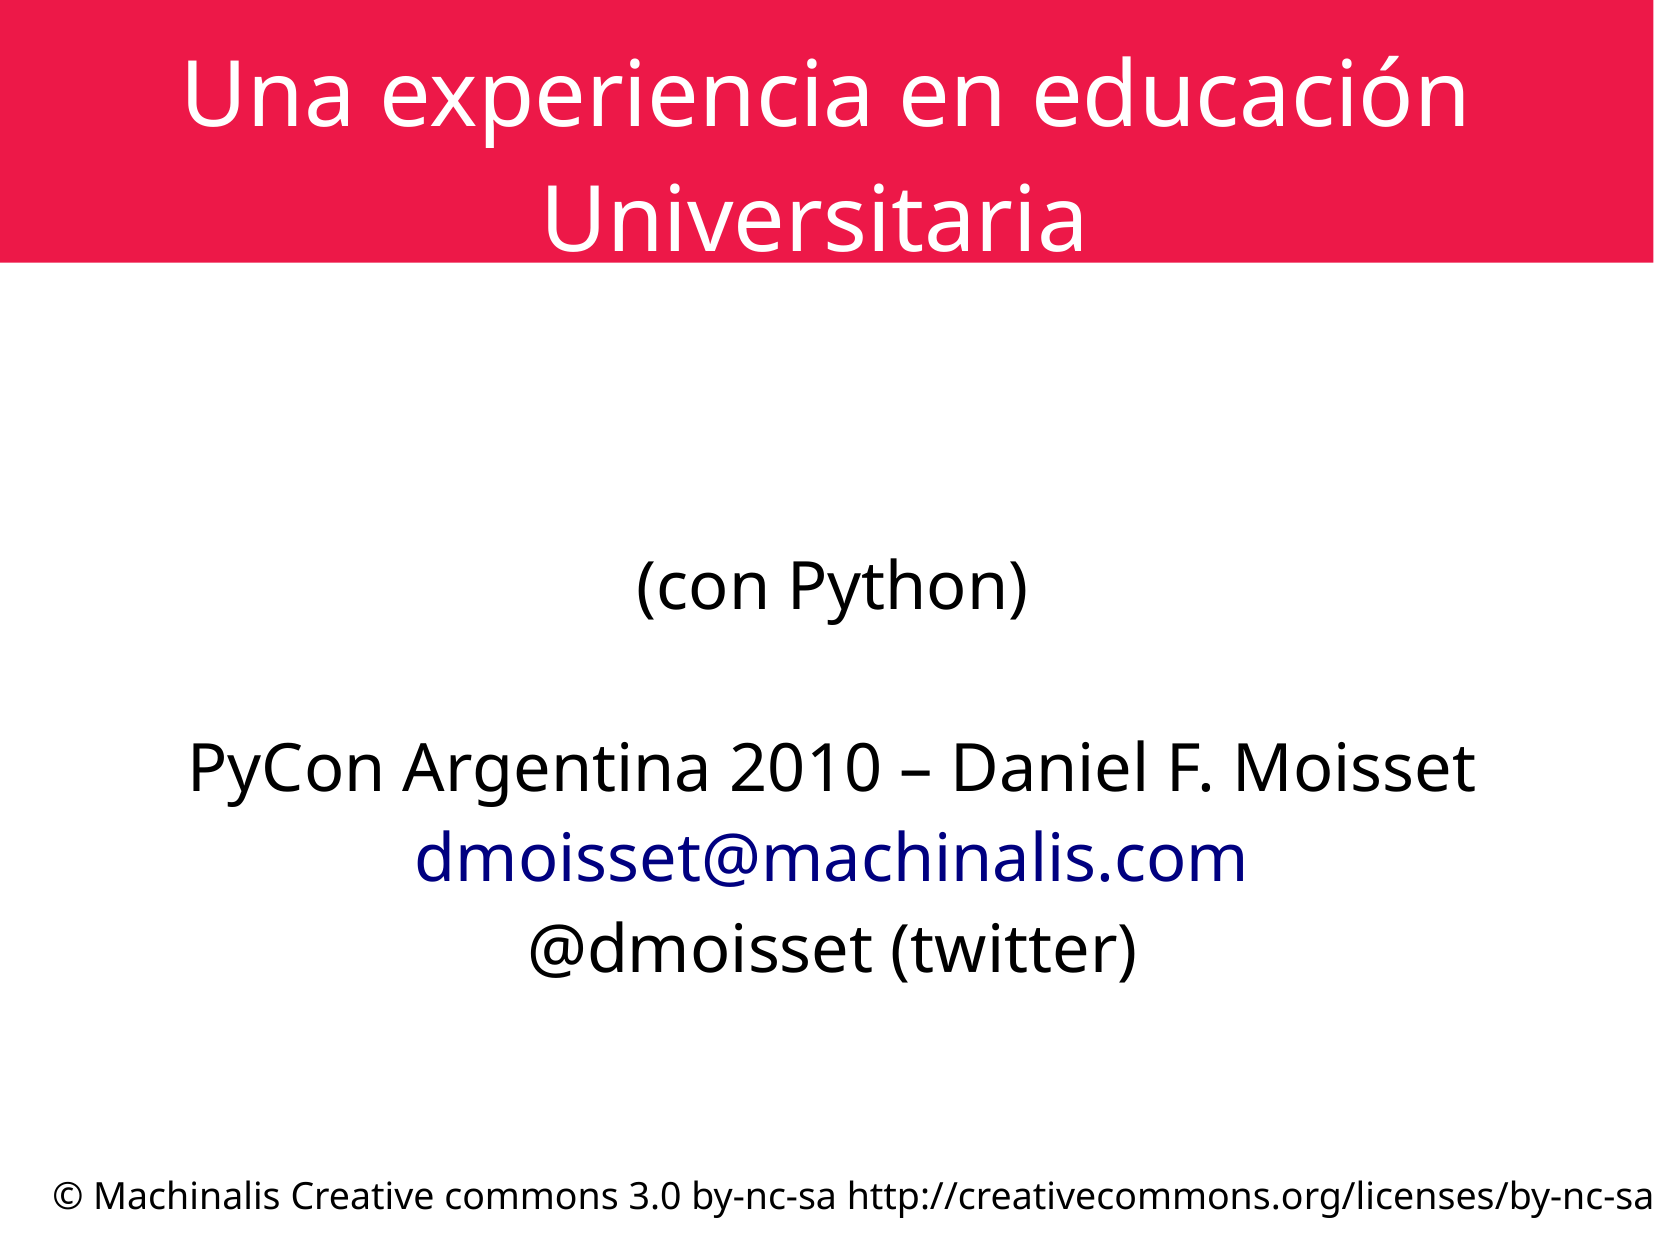

# Una experiencia en educación Universitaria
(con Python)
PyCon Argentina 2010 – Daniel F. Moisset
dmoisset@machinalis.com
@dmoisset (twitter)
© Machinalis Creative commons 3.0 by-nc-sa http://creativecommons.org/licenses/by-nc-sa/3.0